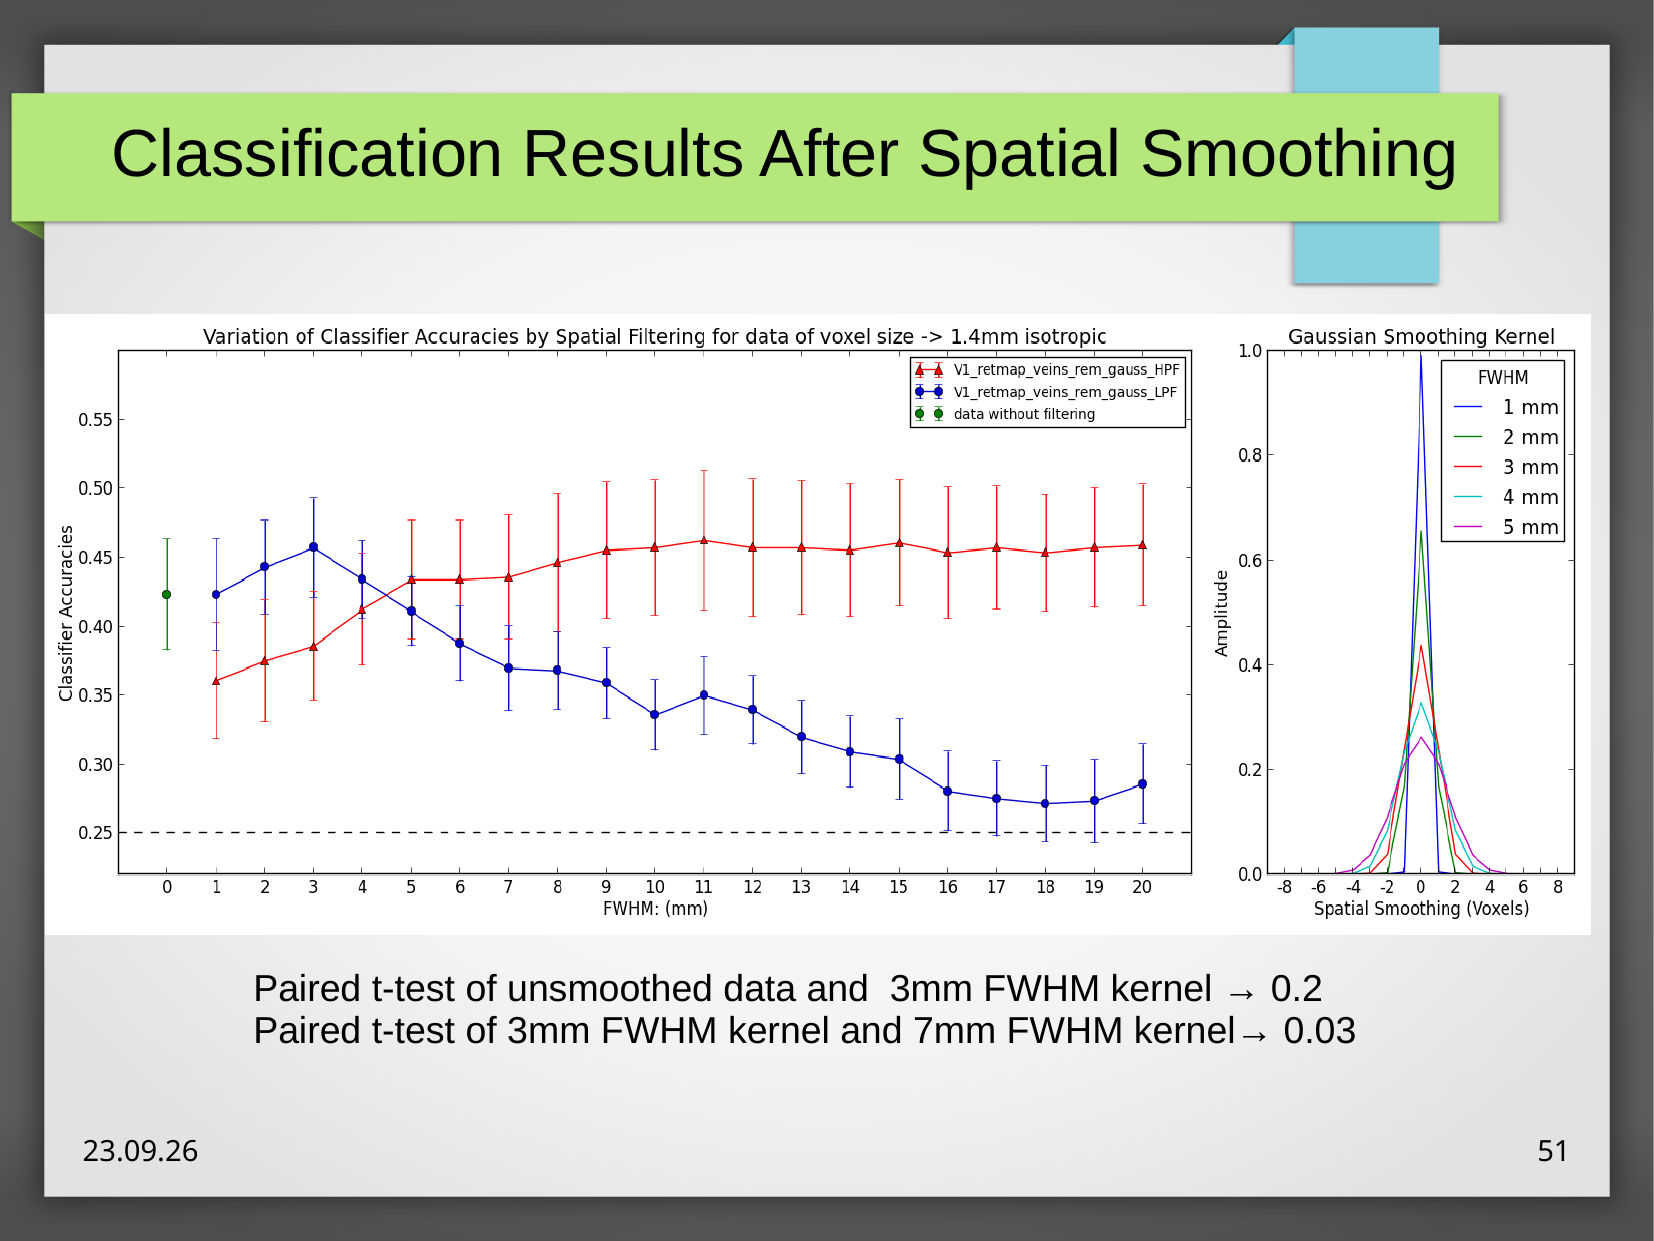

# Classification Results After Spatial Smoothing
Paired t-test of unsmoothed data and 3mm FWHM kernel → 0.2
Paired t-test of 3mm FWHM kernel and 7mm FWHM kernel→ 0.03
51